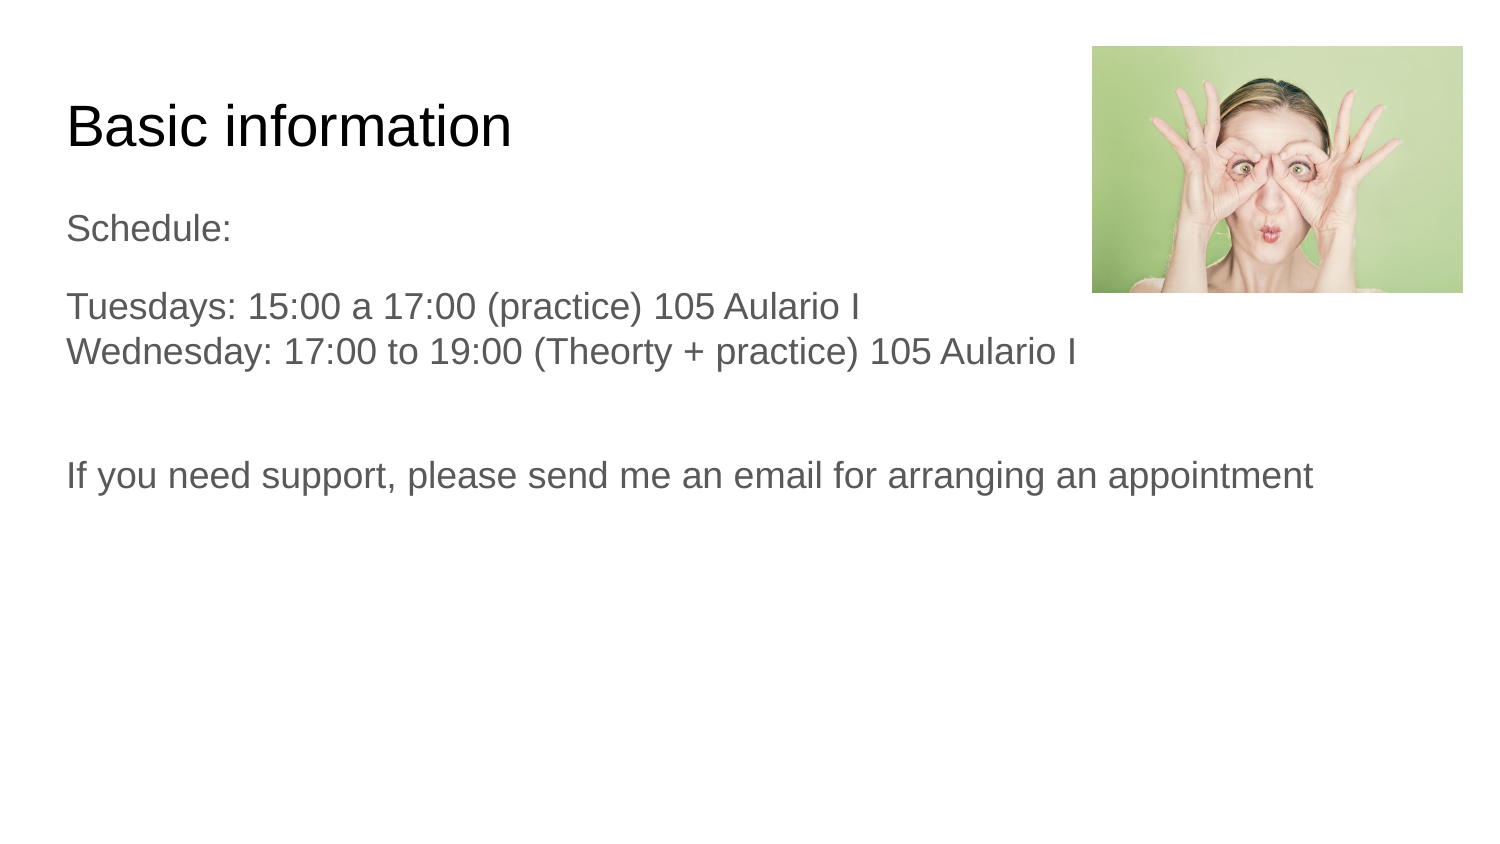

# Basic information
Schedule:
Tuesdays: 15:00 a 17:00 (practice) 105 Aulario I
Wednesday: 17:00 to 19:00 (Theorty + practice) 105 Aulario I
If you need support, please send me an email for arranging an appointment